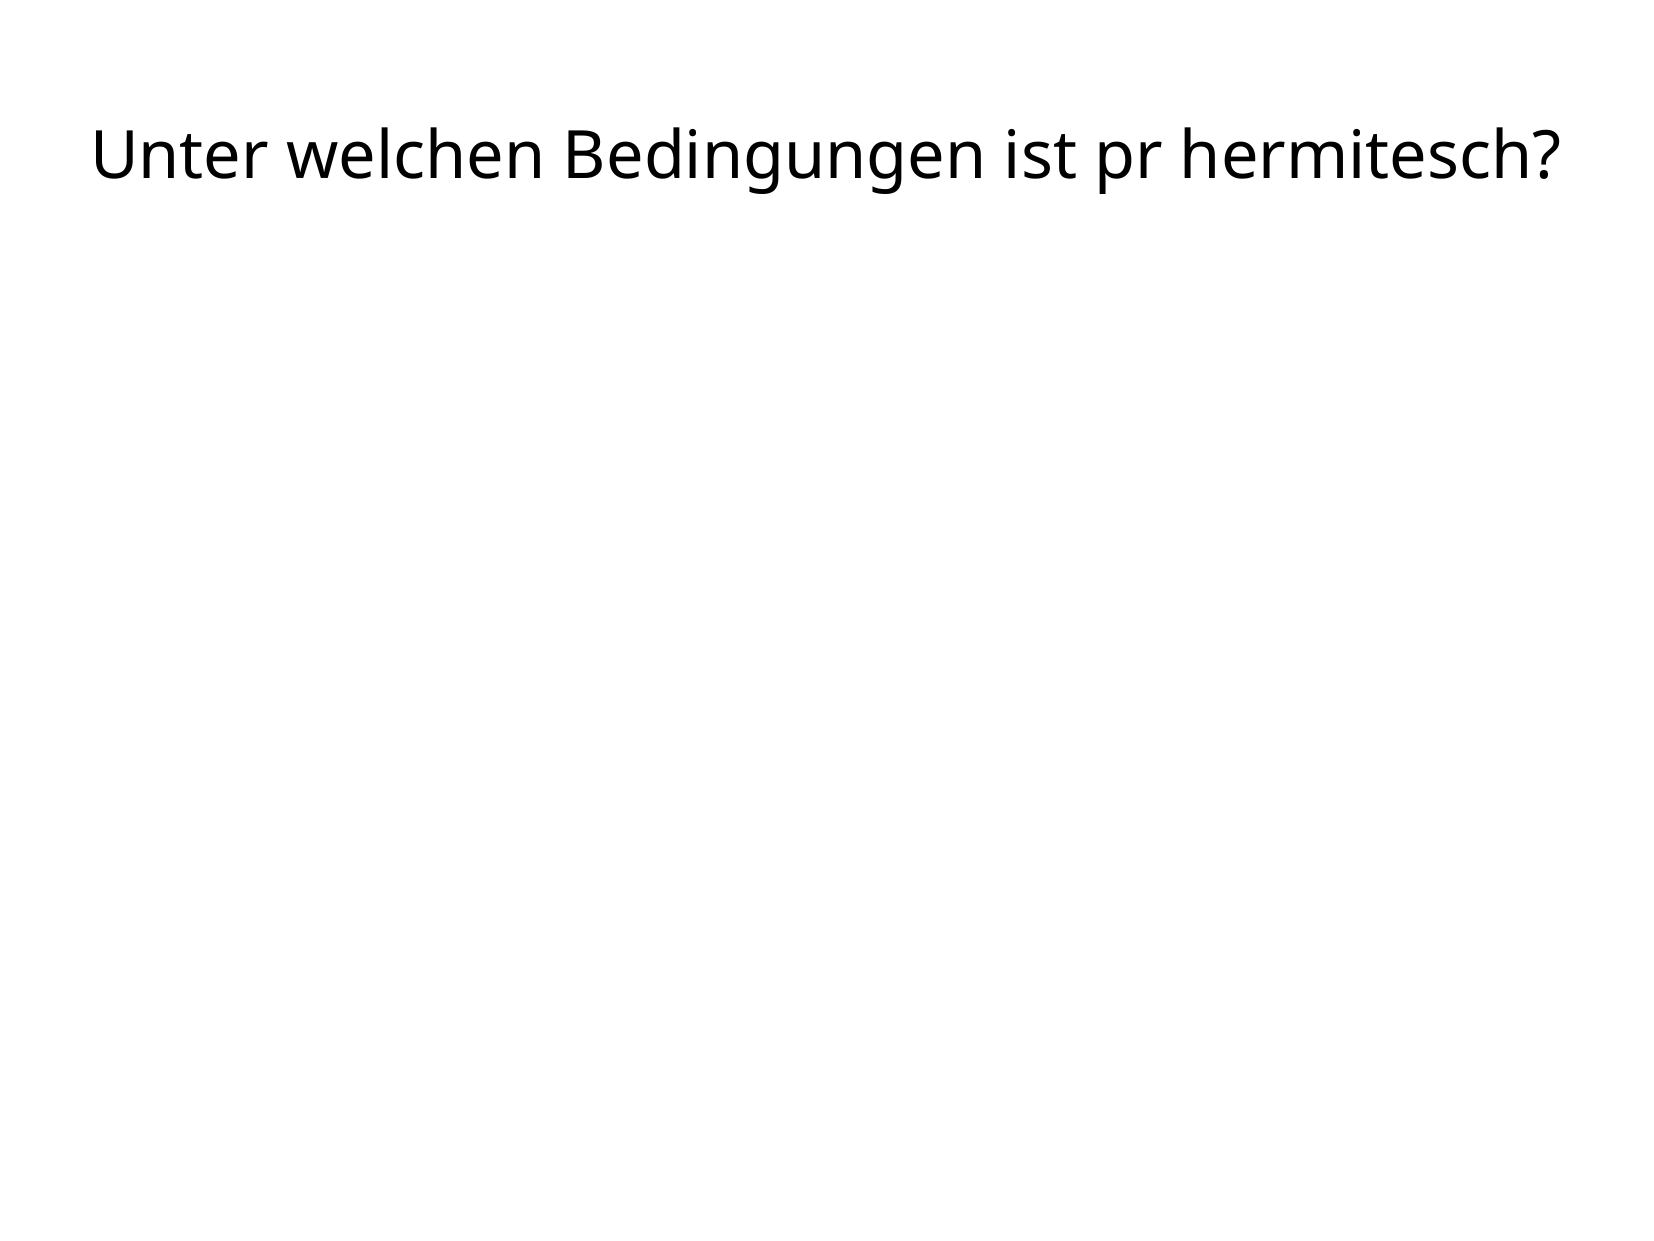

# Unter welchen Bedingungen ist pr hermitesch?